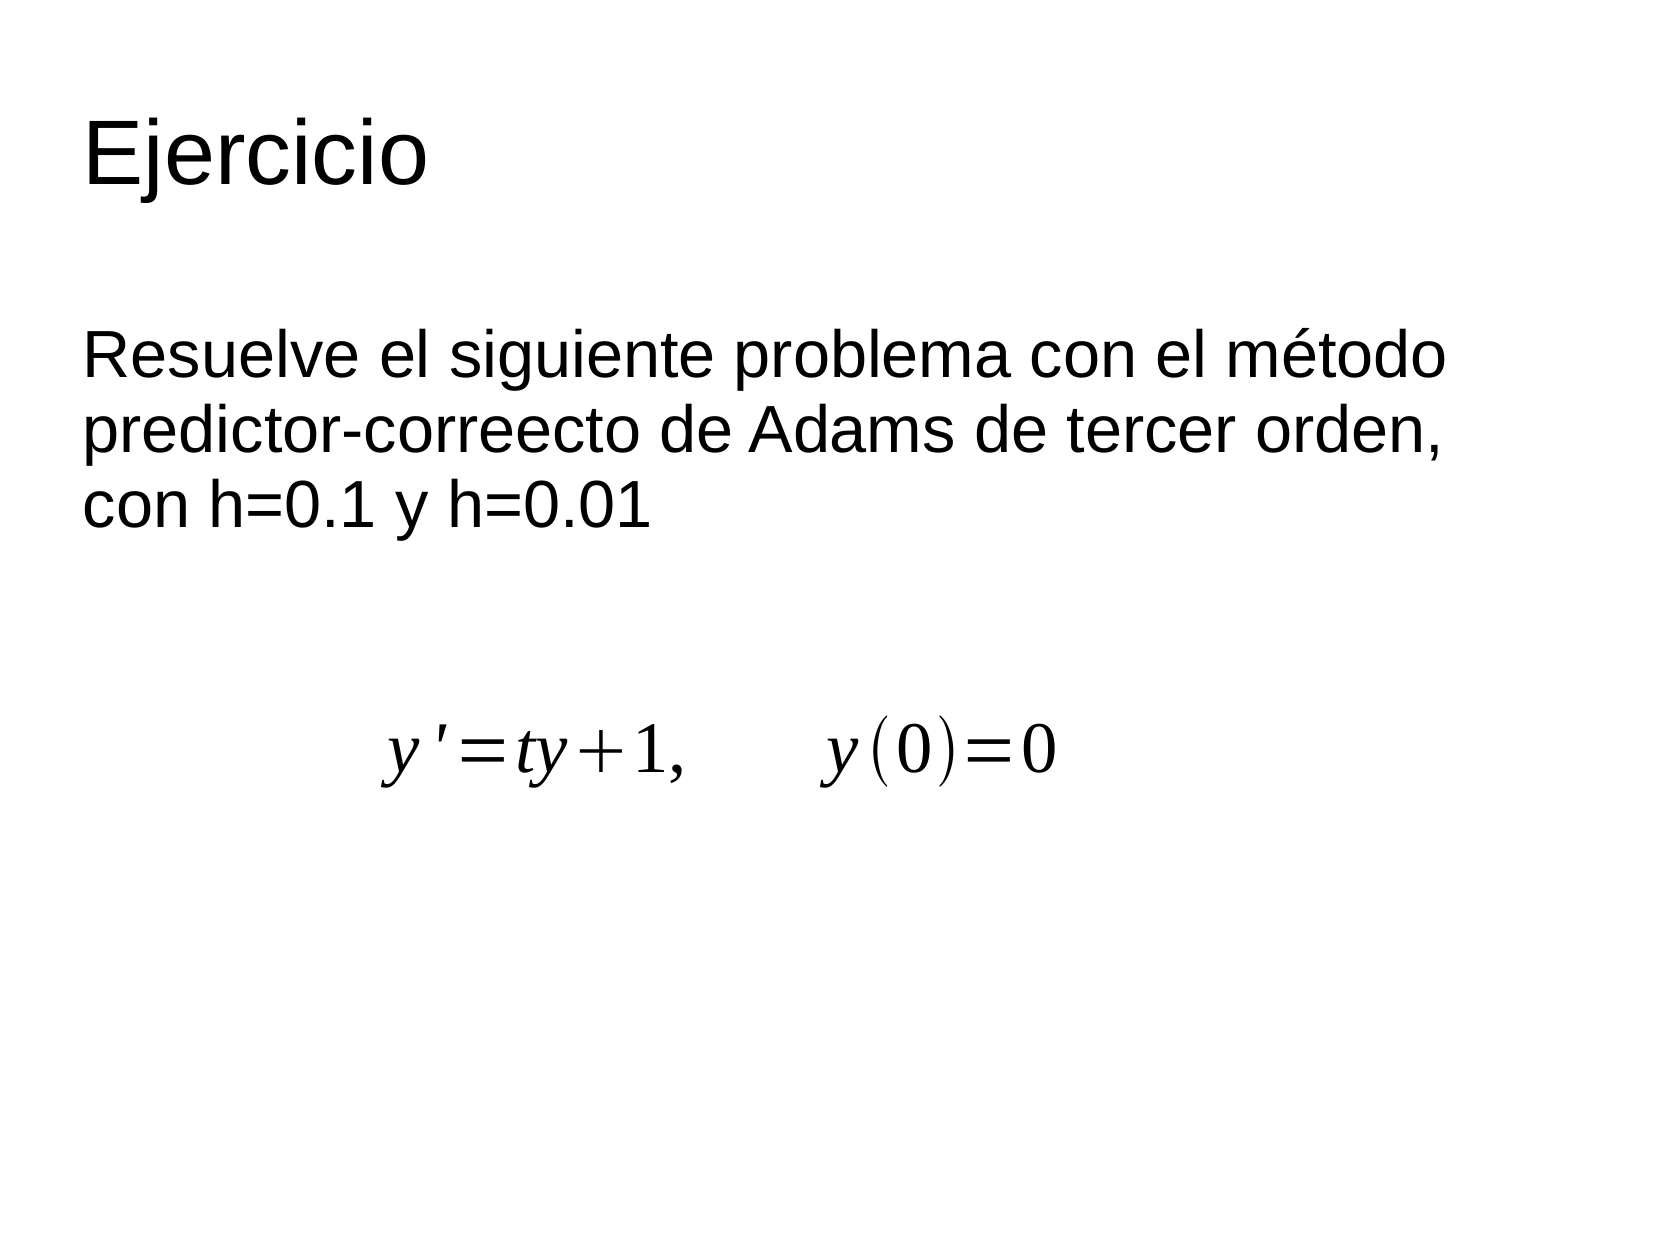

# Ejercicio
Resuelve el siguiente problema con el método predictor-correecto de Adams de tercer orden, con h=0.1 y h=0.01